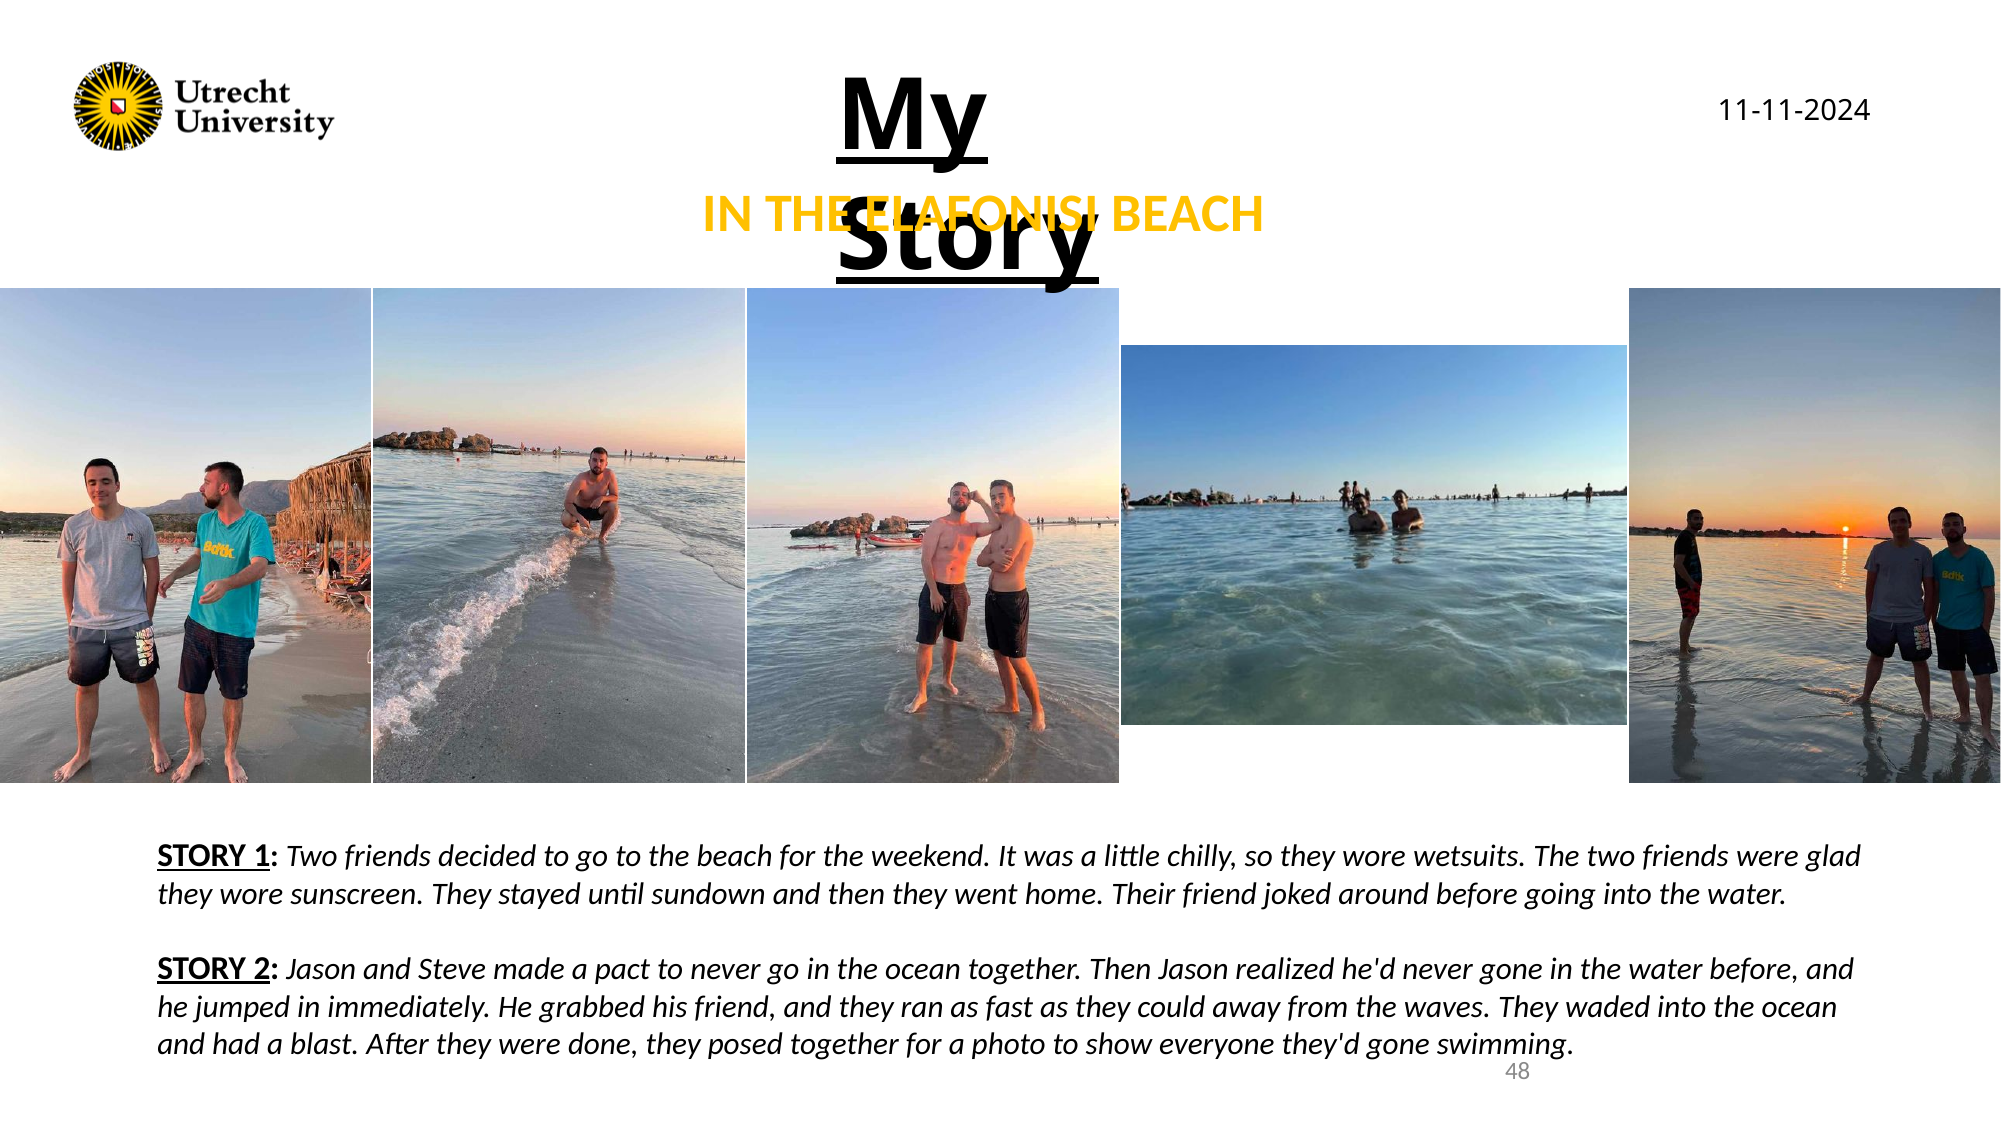

My Story
11-11-2024
IN THE ELAFONISI BEACH
STORY 1: Two friends decided to go to the beach for the weekend. It was a little chilly, so they wore wetsuits. The two friends were glad they wore sunscreen. They stayed until sundown and then they went home. Their friend joked around before going into the water.
STORY 2: Jason and Steve made a pact to never go in the ocean together. Then Jason realized he'd never gone in the water before, and he jumped in immediately. He grabbed his friend, and they ran as fast as they could away from the waves. They waded into the ocean and had a blast. After they were done, they posed together for a photo to show everyone they'd gone swimming.